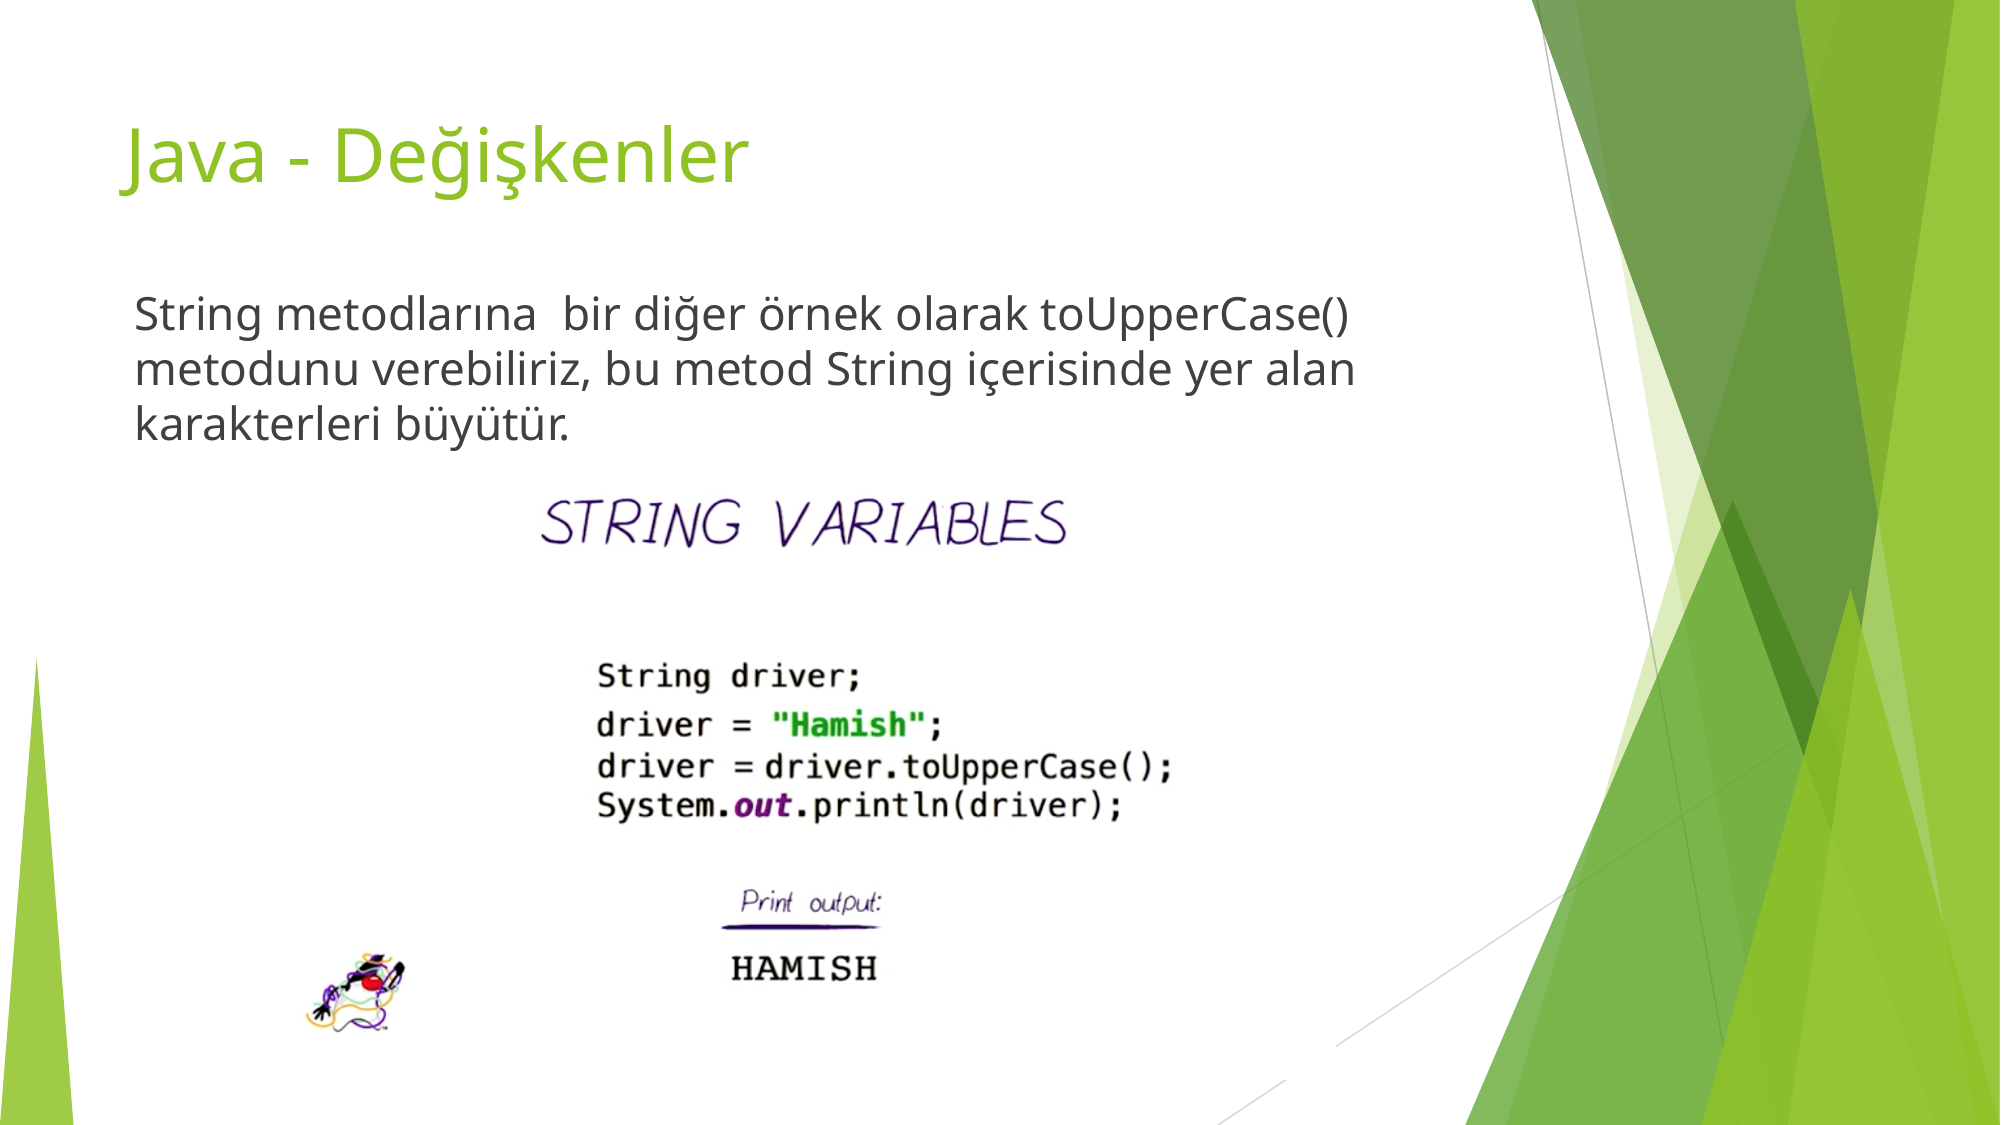

# Java - Değişkenler
String metodlarına bir diğer örnek olarak toUpperCase() metodunu verebiliriz, bu metod String içerisinde yer alan karakterleri büyütür.